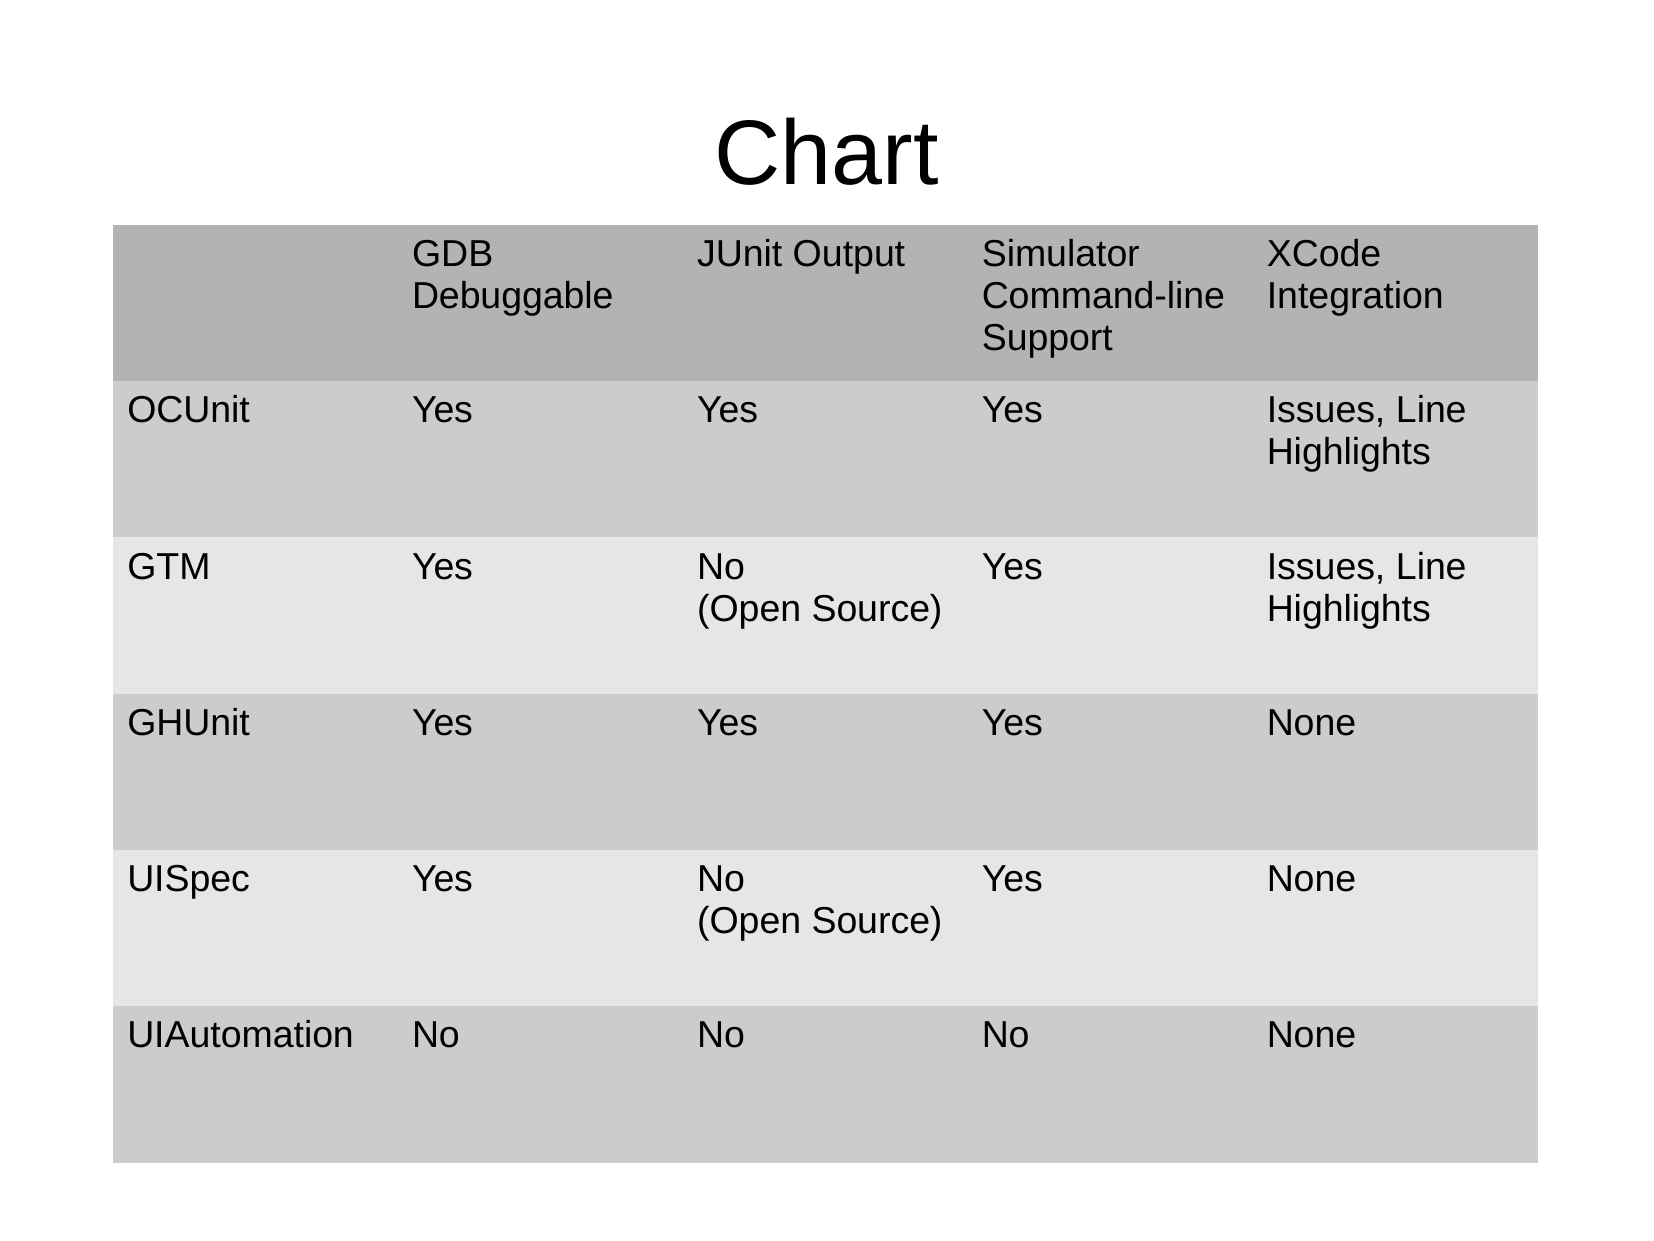

# Chart
| | GDB Debuggable | JUnit Output | Simulator Command-line Support | XCode Integration |
| --- | --- | --- | --- | --- |
| OCUnit | Yes | Yes | Yes | Issues, Line Highlights |
| GTM | Yes | No (Open Source) | Yes | Issues, Line Highlights |
| GHUnit | Yes | Yes | Yes | None |
| UISpec | Yes | No (Open Source) | Yes | None |
| UIAutomation | No | No | No | None |